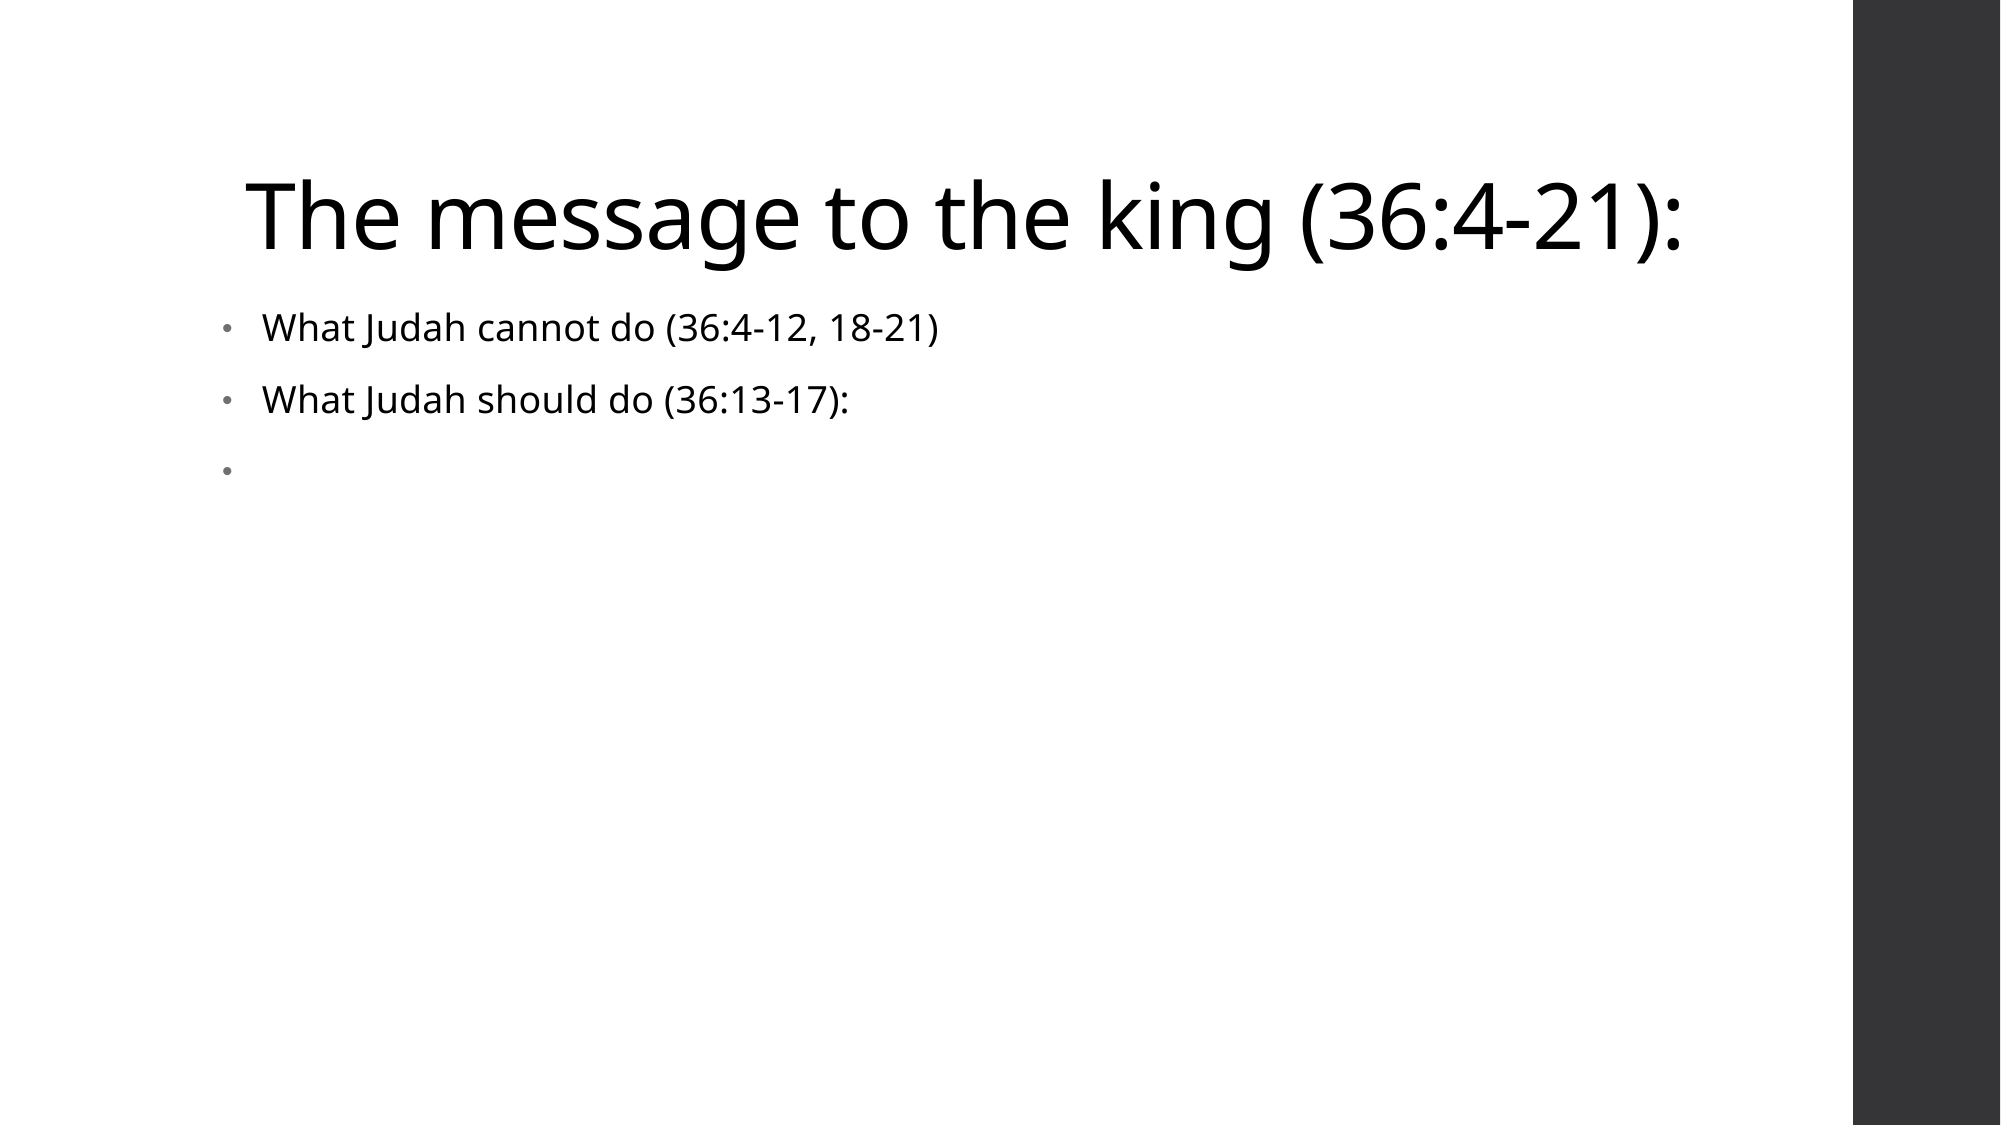

# The message to the king (36:4-21):
 What Judah cannot do (36:4-12, 18-21)
 What Judah should do (36:13-17):